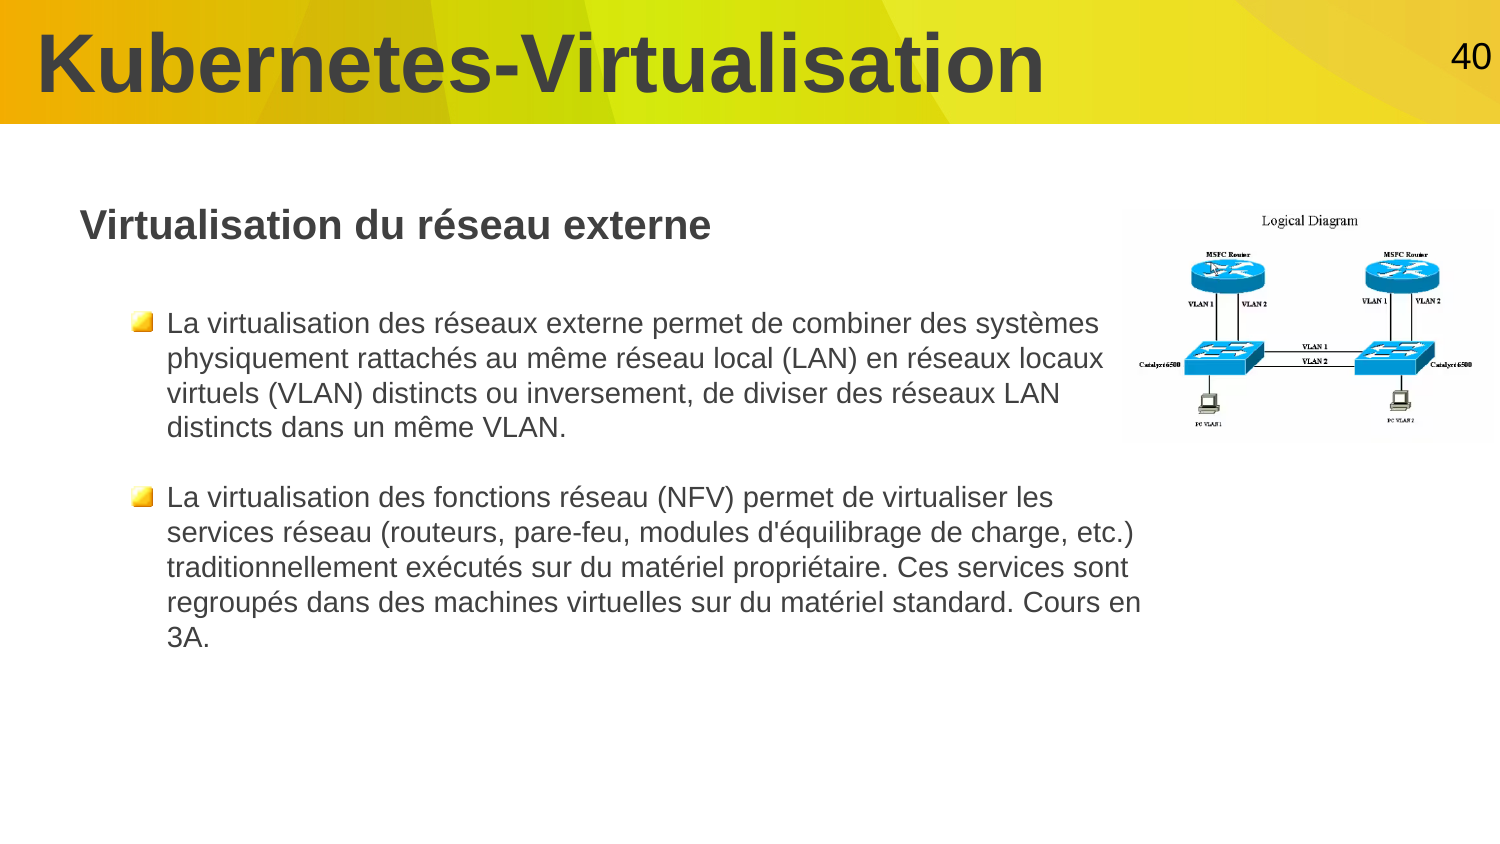

Kubernetes-Virtualisation
Virtualisation du réseau externe
La virtualisation des réseaux externe permet de combiner des systèmes physiquement rattachés au même réseau local (LAN) en réseaux locaux virtuels (VLAN) distincts ou inversement, de diviser des réseaux LAN distincts dans un même VLAN.
La virtualisation des fonctions réseau (NFV) permet de virtualiser les services réseau (routeurs, pare-feu, modules d'équilibrage de charge, etc.) traditionnellement exécutés sur du matériel propriétaire. Ces services sont regroupés dans des machines virtuelles sur du matériel standard. Cours en 3A.